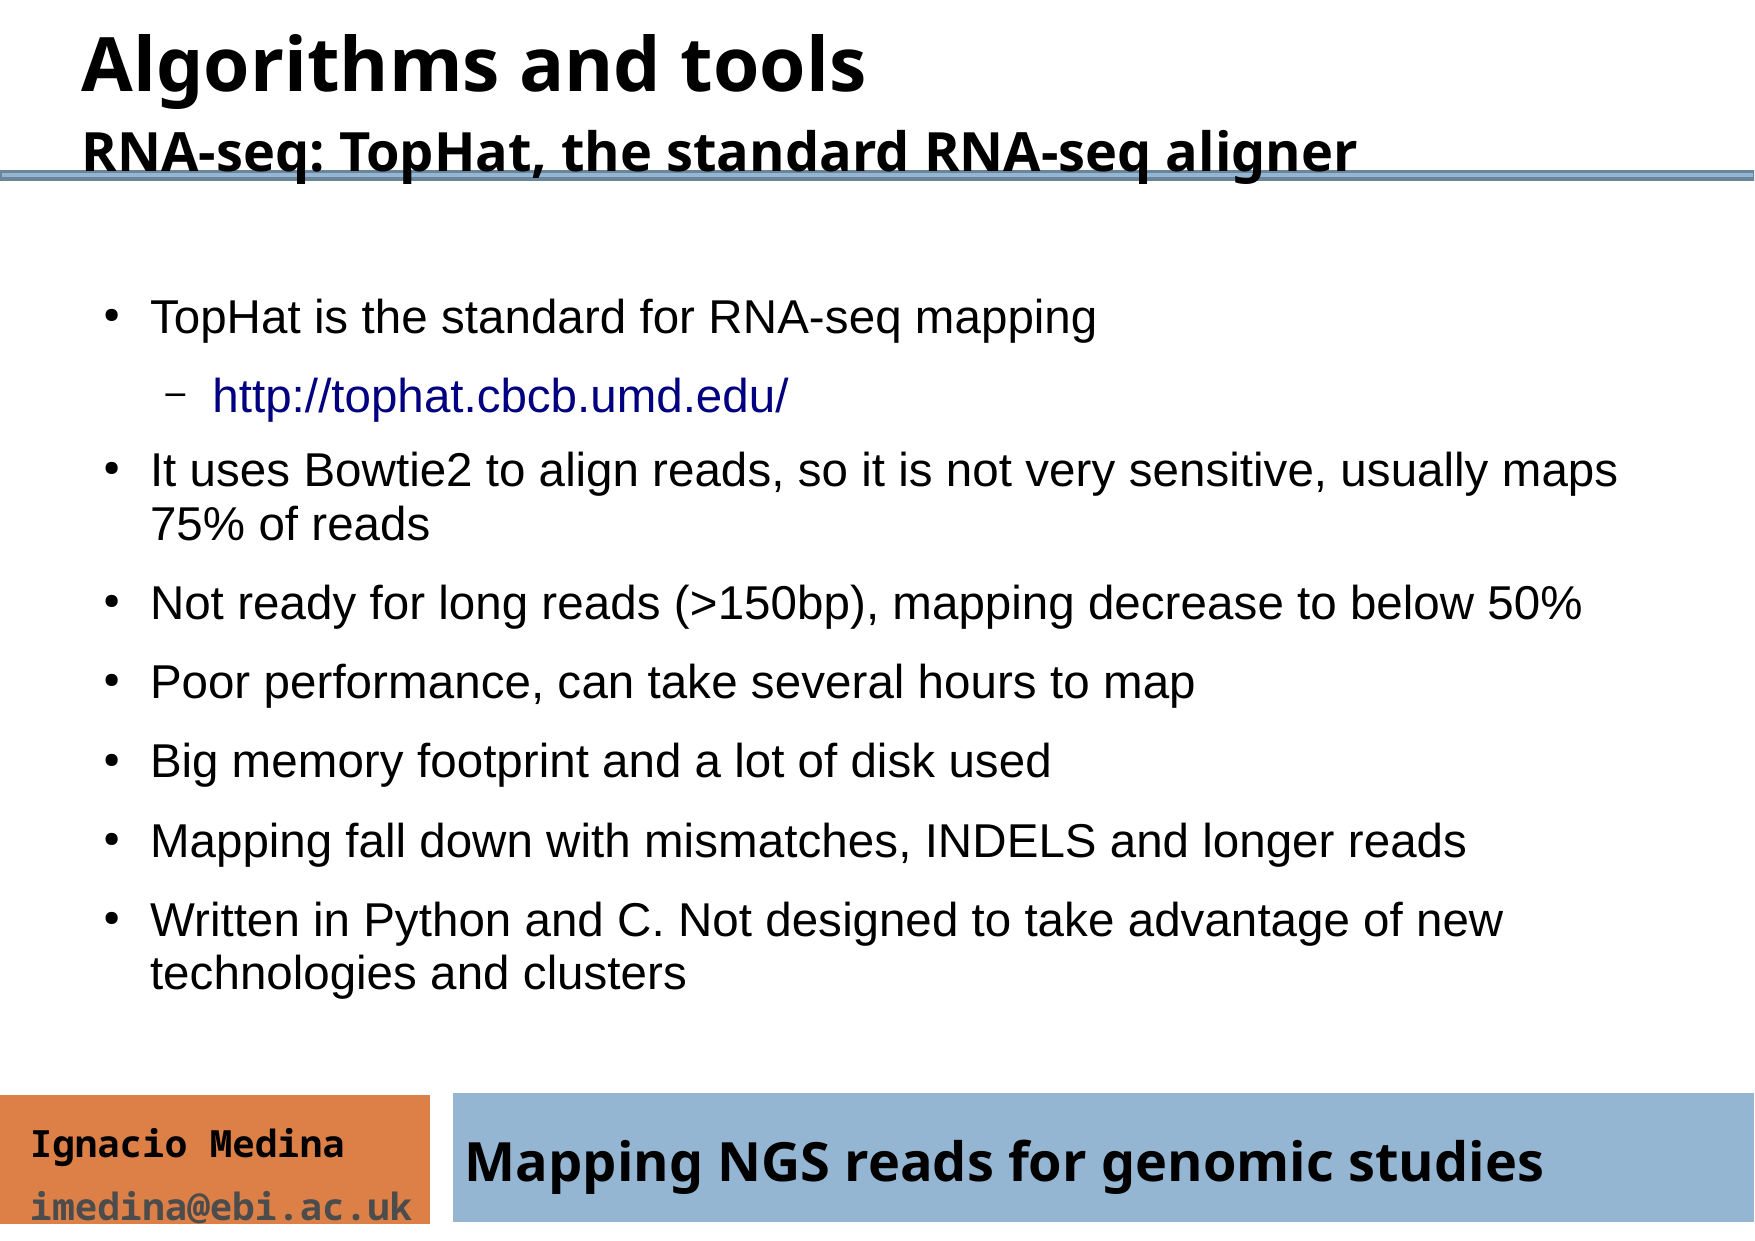

Algorithms and tools
RNA-seq: TopHat, the standard RNA-seq aligner
# TopHat is the standard for RNA-seq mapping
http://tophat.cbcb.umd.edu/
It uses Bowtie2 to align reads, so it is not very sensitive, usually maps 75% of reads
Not ready for long reads (>150bp), mapping decrease to below 50%
Poor performance, can take several hours to map
Big memory footprint and a lot of disk used
Mapping fall down with mismatches, INDELS and longer reads
Written in Python and C. Not designed to take advantage of new technologies and clusters
Ignacio Medina
imedina@ebi.ac.uk
Mapping NGS reads for genomic studies